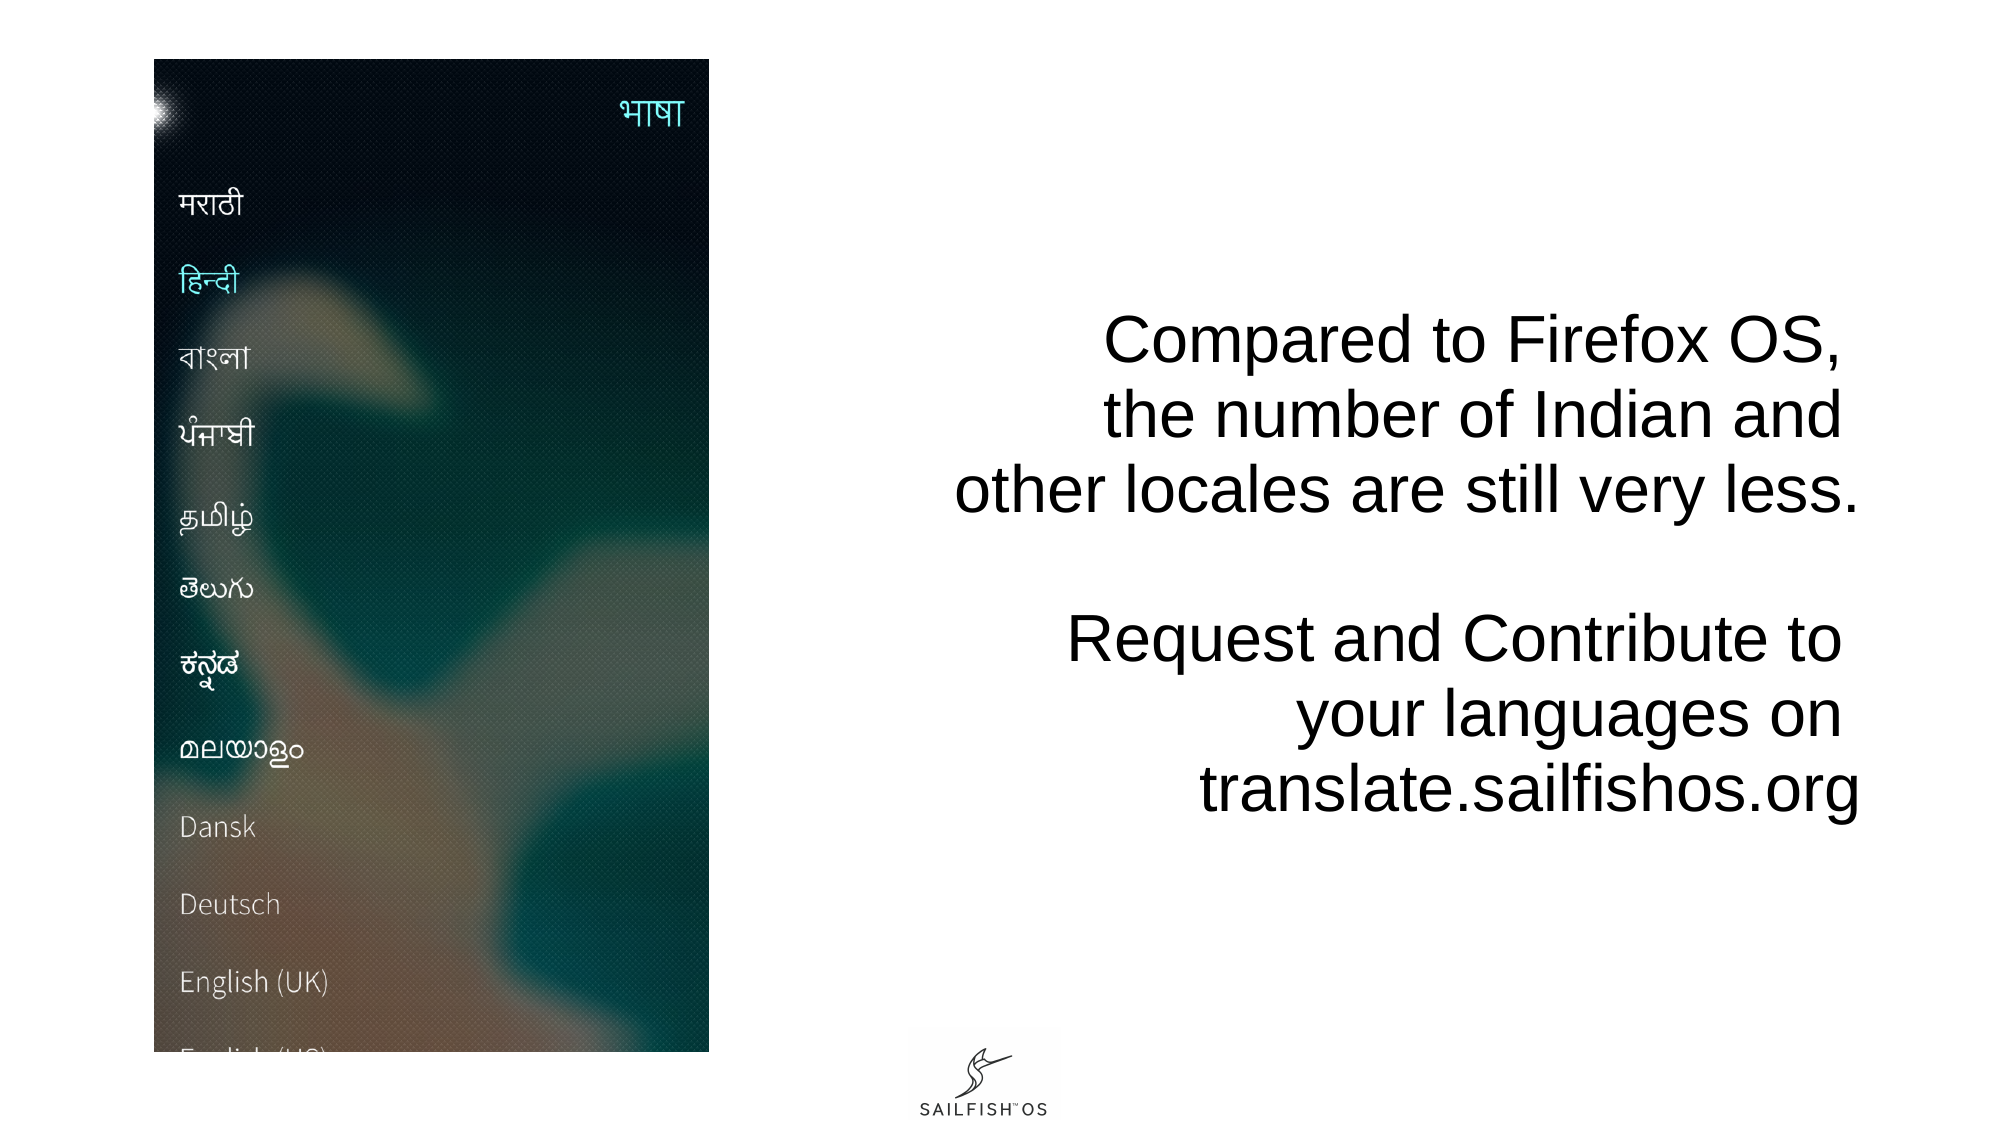

# Compared to Firefox OS,
the number of Indian and
other locales are still very less.
Request and Contribute to
your languages on
translate.sailfishos.org